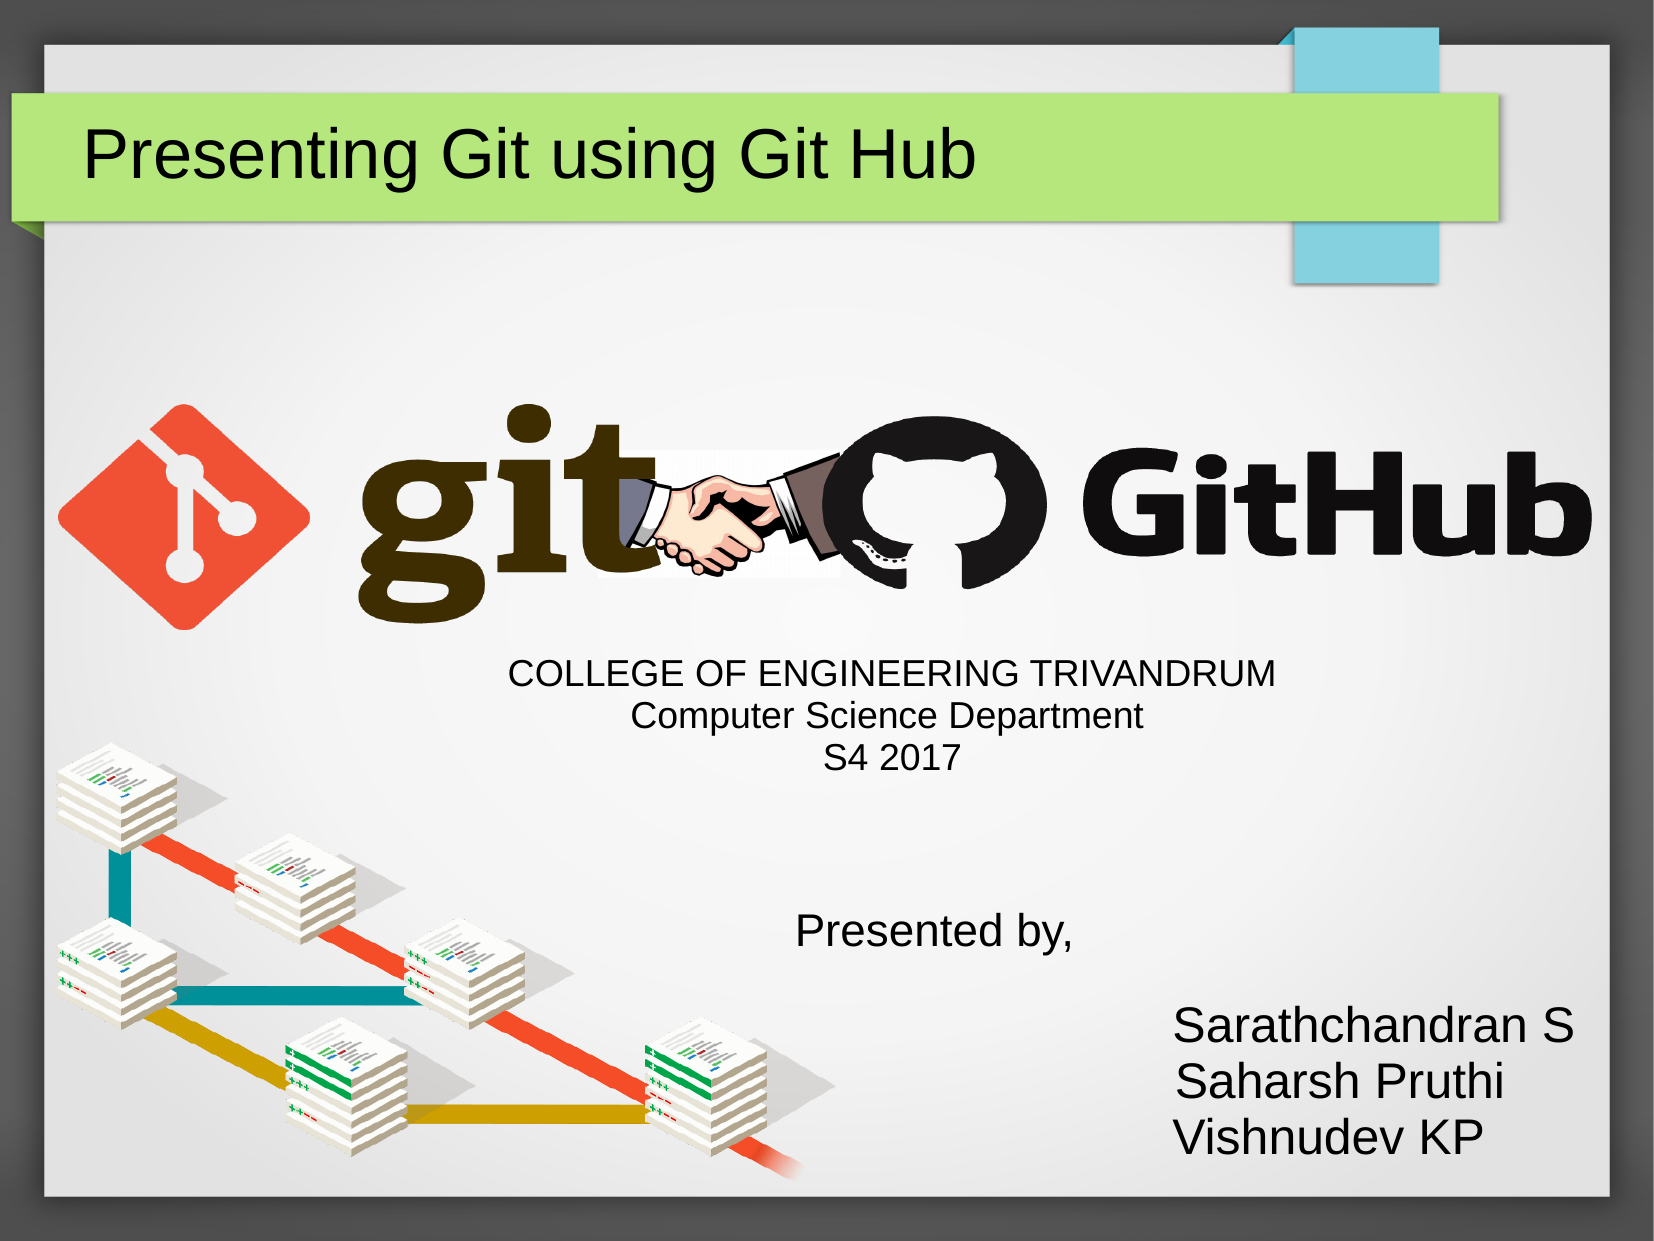

# Presenting Git using Git Hub
COLLEGE OF ENGINEERING TRIVANDRUM
Computer Science Department
S4 2017
Presented by,
Sarathchandran S
Saharsh Pruthi
Vishnudev KP